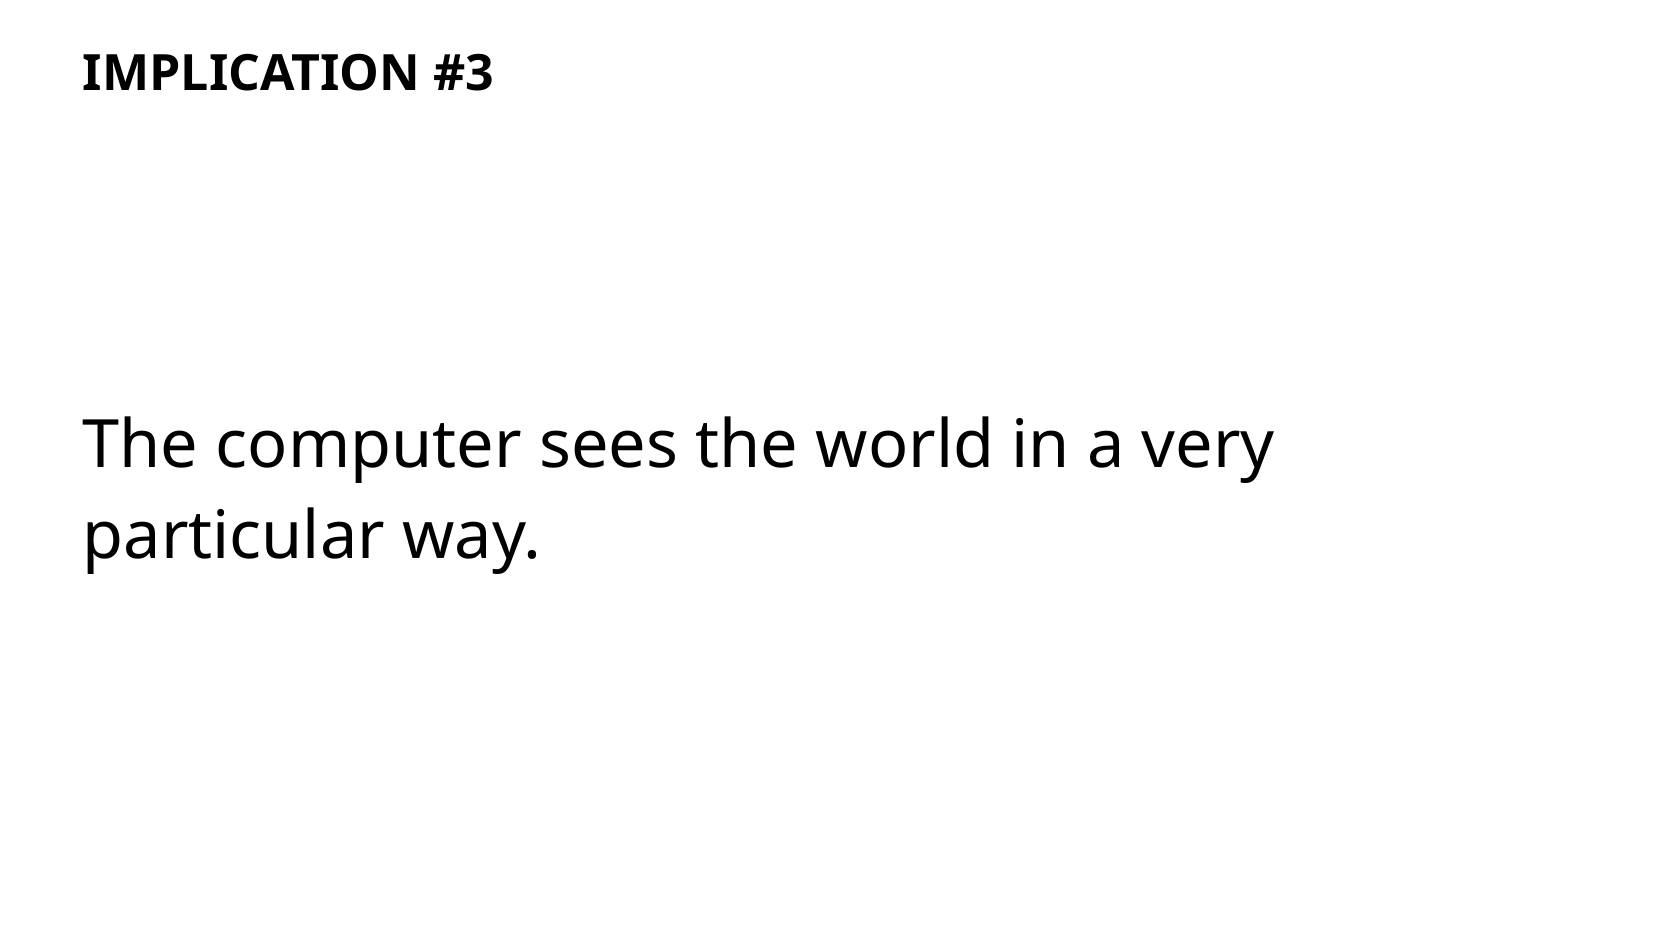

# IMPLICATION #3
The computer sees the world in a very particular way.